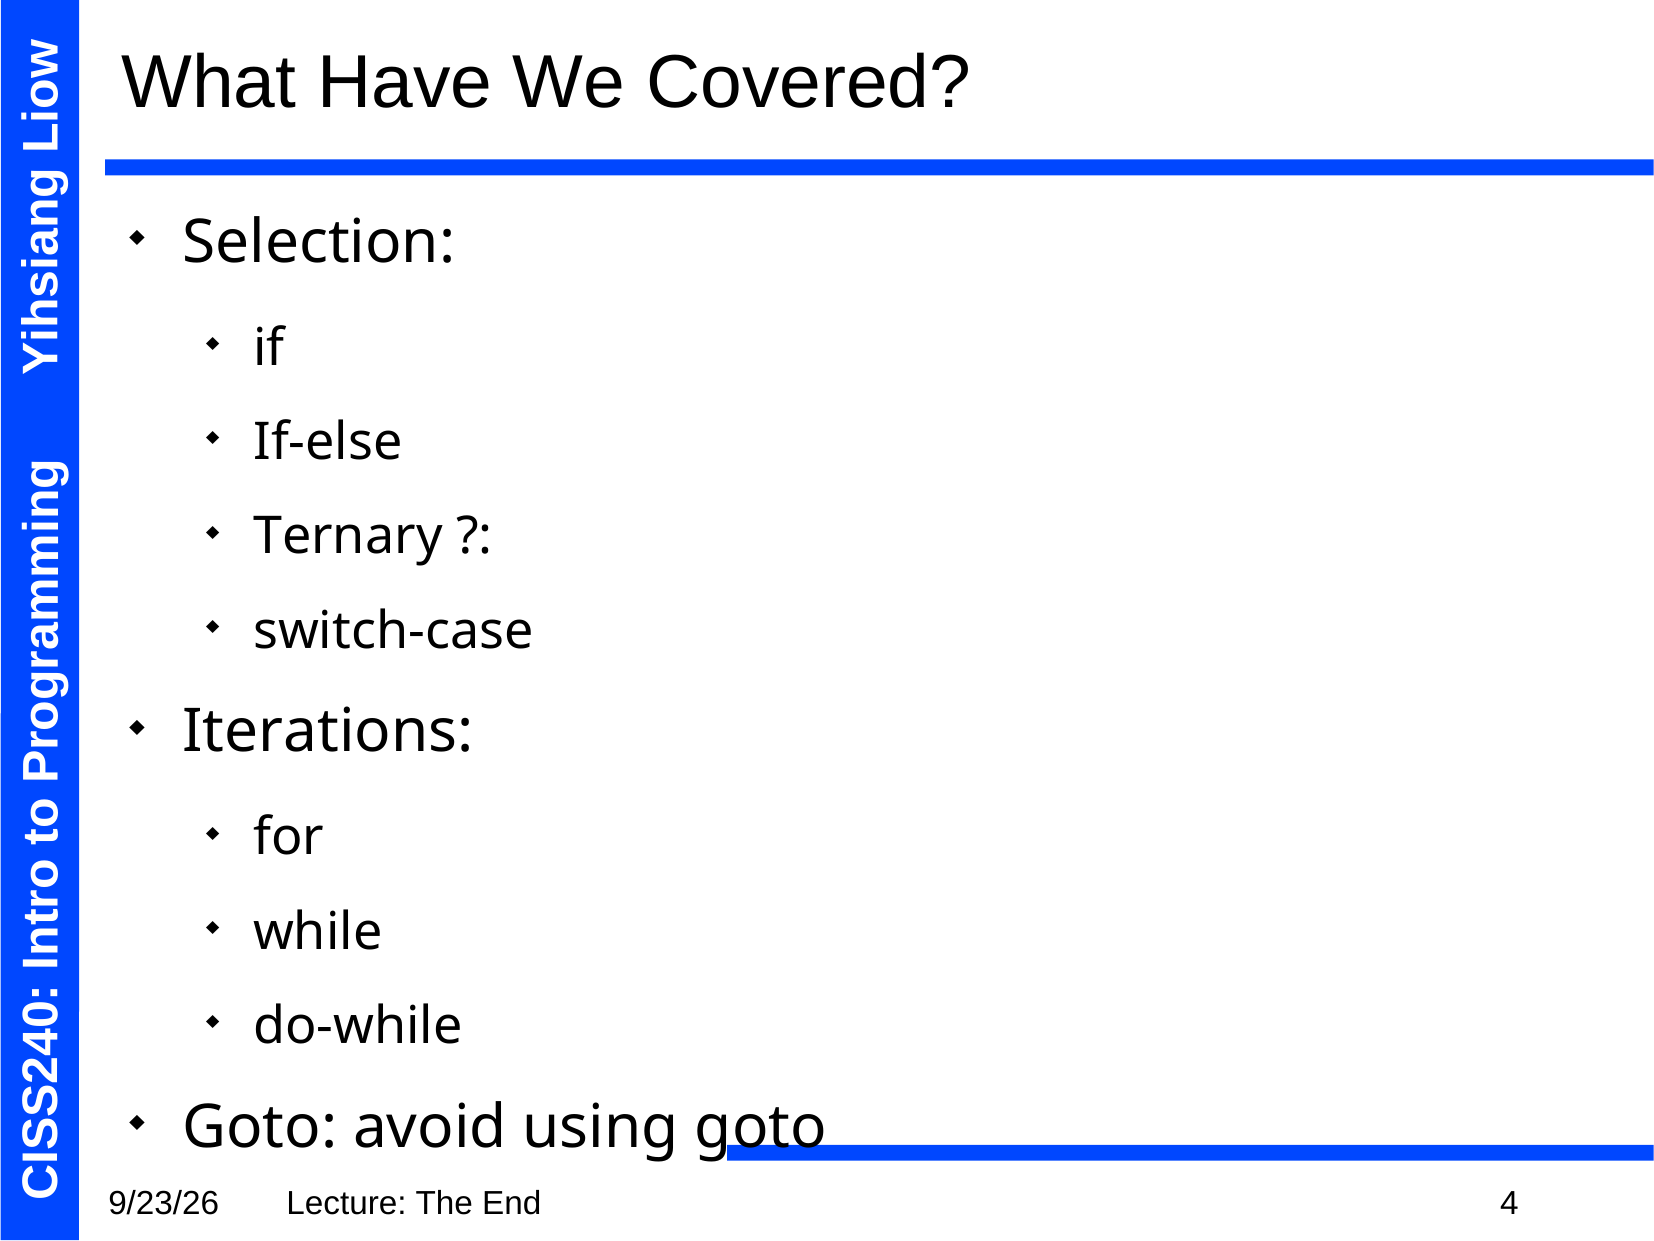

# What Have We Covered?
Selection:
if
If-else
Ternary ?:
switch-case
Iterations:
for
while
do-while
Goto: avoid using goto